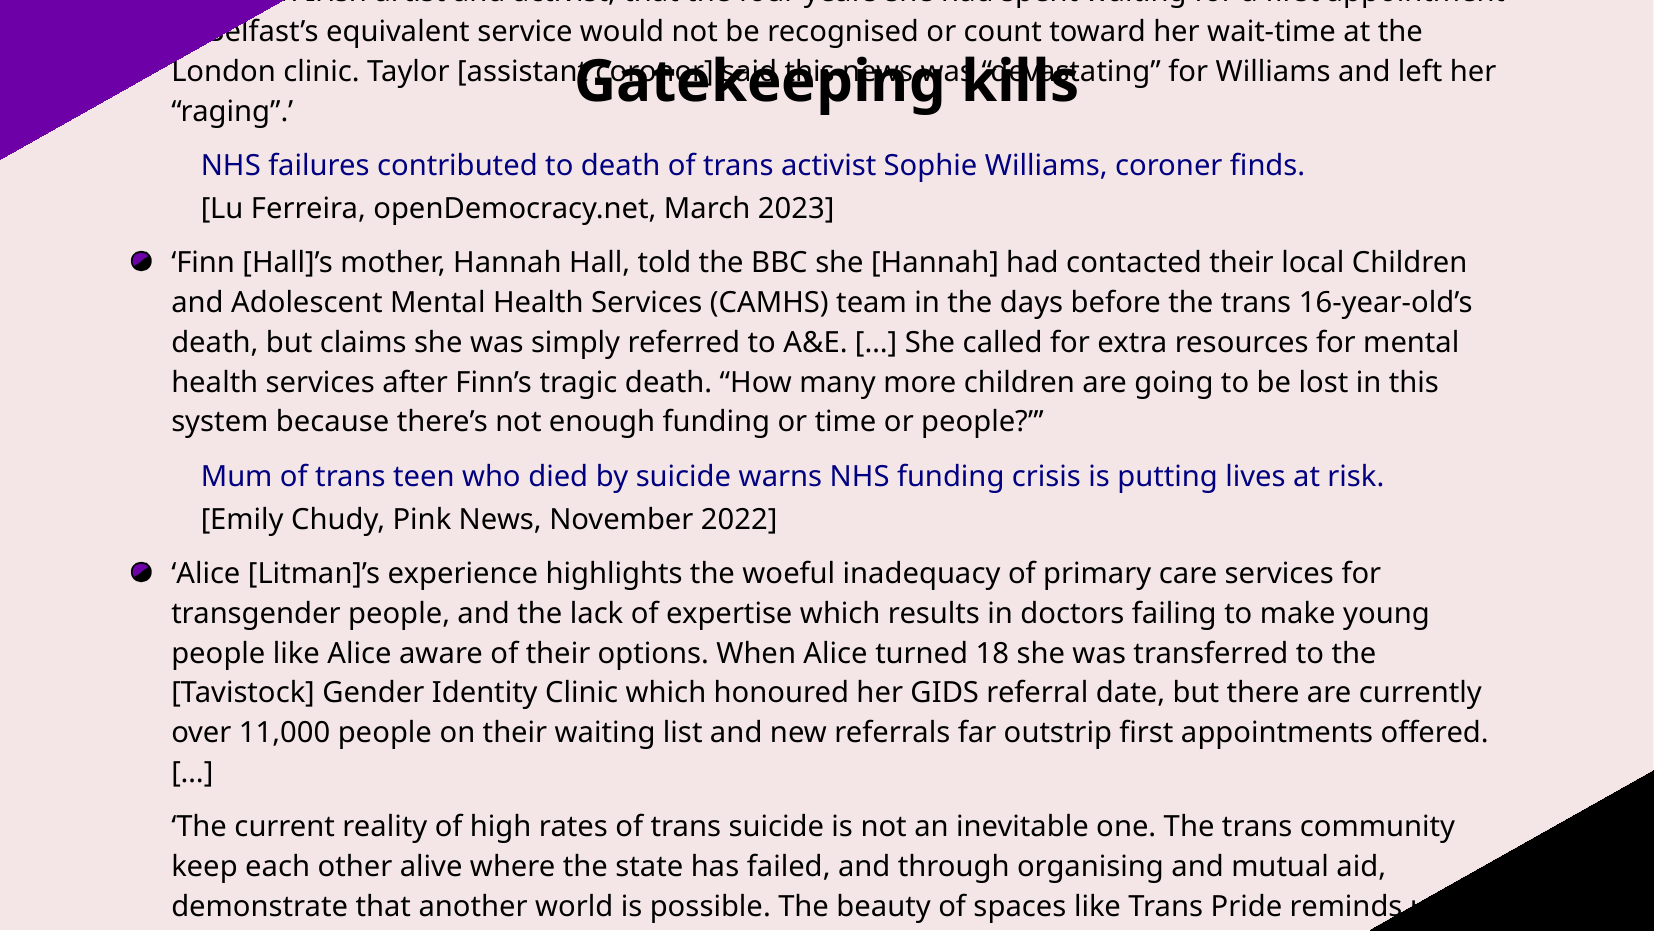

‘Two days before her death, the Tavistock Gender Identity Clinic informed [Sophie] Williams, a Northern Irish artist and activist, that the four years she had spent waiting for a first appointment at Belfast’s equivalent service would not be recognised or count toward her wait-time at the London clinic. Taylor [assistant coronor] said this news was “devastating” for Williams and left her “raging”.’
NHS failures contributed to death of trans activist Sophie Williams, coroner finds.
[Lu Ferreira, openDemocracy.net, March 2023]
‘Finn [Hall]’s mother, Hannah Hall, told the BBC she [Hannah] had contacted their local Children and Adolescent Mental Health Services (CAMHS) team in the days before the trans 16-year-old’s death, but claims she was simply referred to A&E. […] She called for extra resources for mental health services after Finn’s tragic death. “How many more children are going to be lost in this system because there’s not enough funding or time or people?”’
Mum of trans teen who died by suicide warns NHS funding crisis is putting lives at risk.
[Emily Chudy, Pink News, November 2022]
‘Alice [Litman]’s experience highlights the woeful inadequacy of primary care services for transgender people, and the lack of expertise which results in doctors failing to make young people like Alice aware of their options. When Alice turned 18 she was transferred to the [Tavistock] Gender Identity Clinic which honoured her GIDS referral date, but there are currently over 11,000 people on their waiting list and new referrals far outstrip first appointments offered. […]
‘The current reality of high rates of trans suicide is not an inevitable one. The trans community keep each other alive where the state has failed, and through organising and mutual aid, demonstrate that another world is possible. The beauty of spaces like Trans Pride reminds us that trans life and joy is also possible, and exists every day.’
My sister died after 1,023 days on an NHS waiting list. This is the reality of the ‘trans debate’.
[Kate Litman, Pink News, July 2022]
# Gatekeeping kills